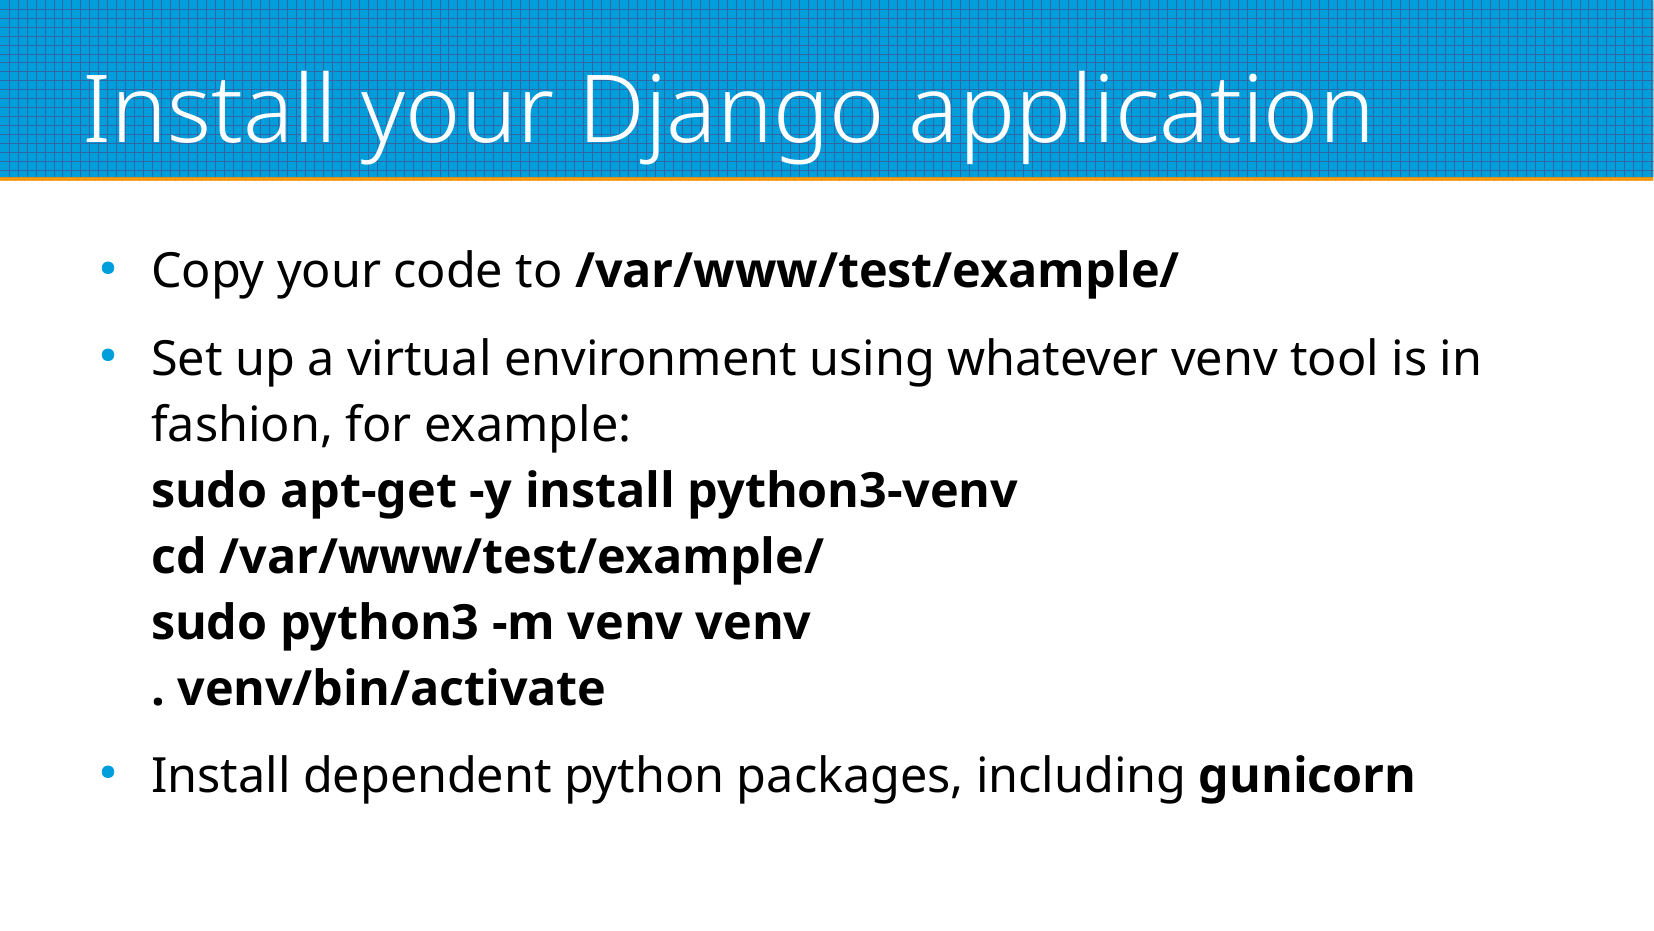

# Install your Django application
Copy your code to /var/www/test/example/
Set up a virtual environment using whatever venv tool is in fashion, for example:
sudo apt-get -y install python3-venv
cd /var/www/test/example/
sudo python3 -m venv venv
. venv/bin/activate
Install dependent python packages, including gunicorn